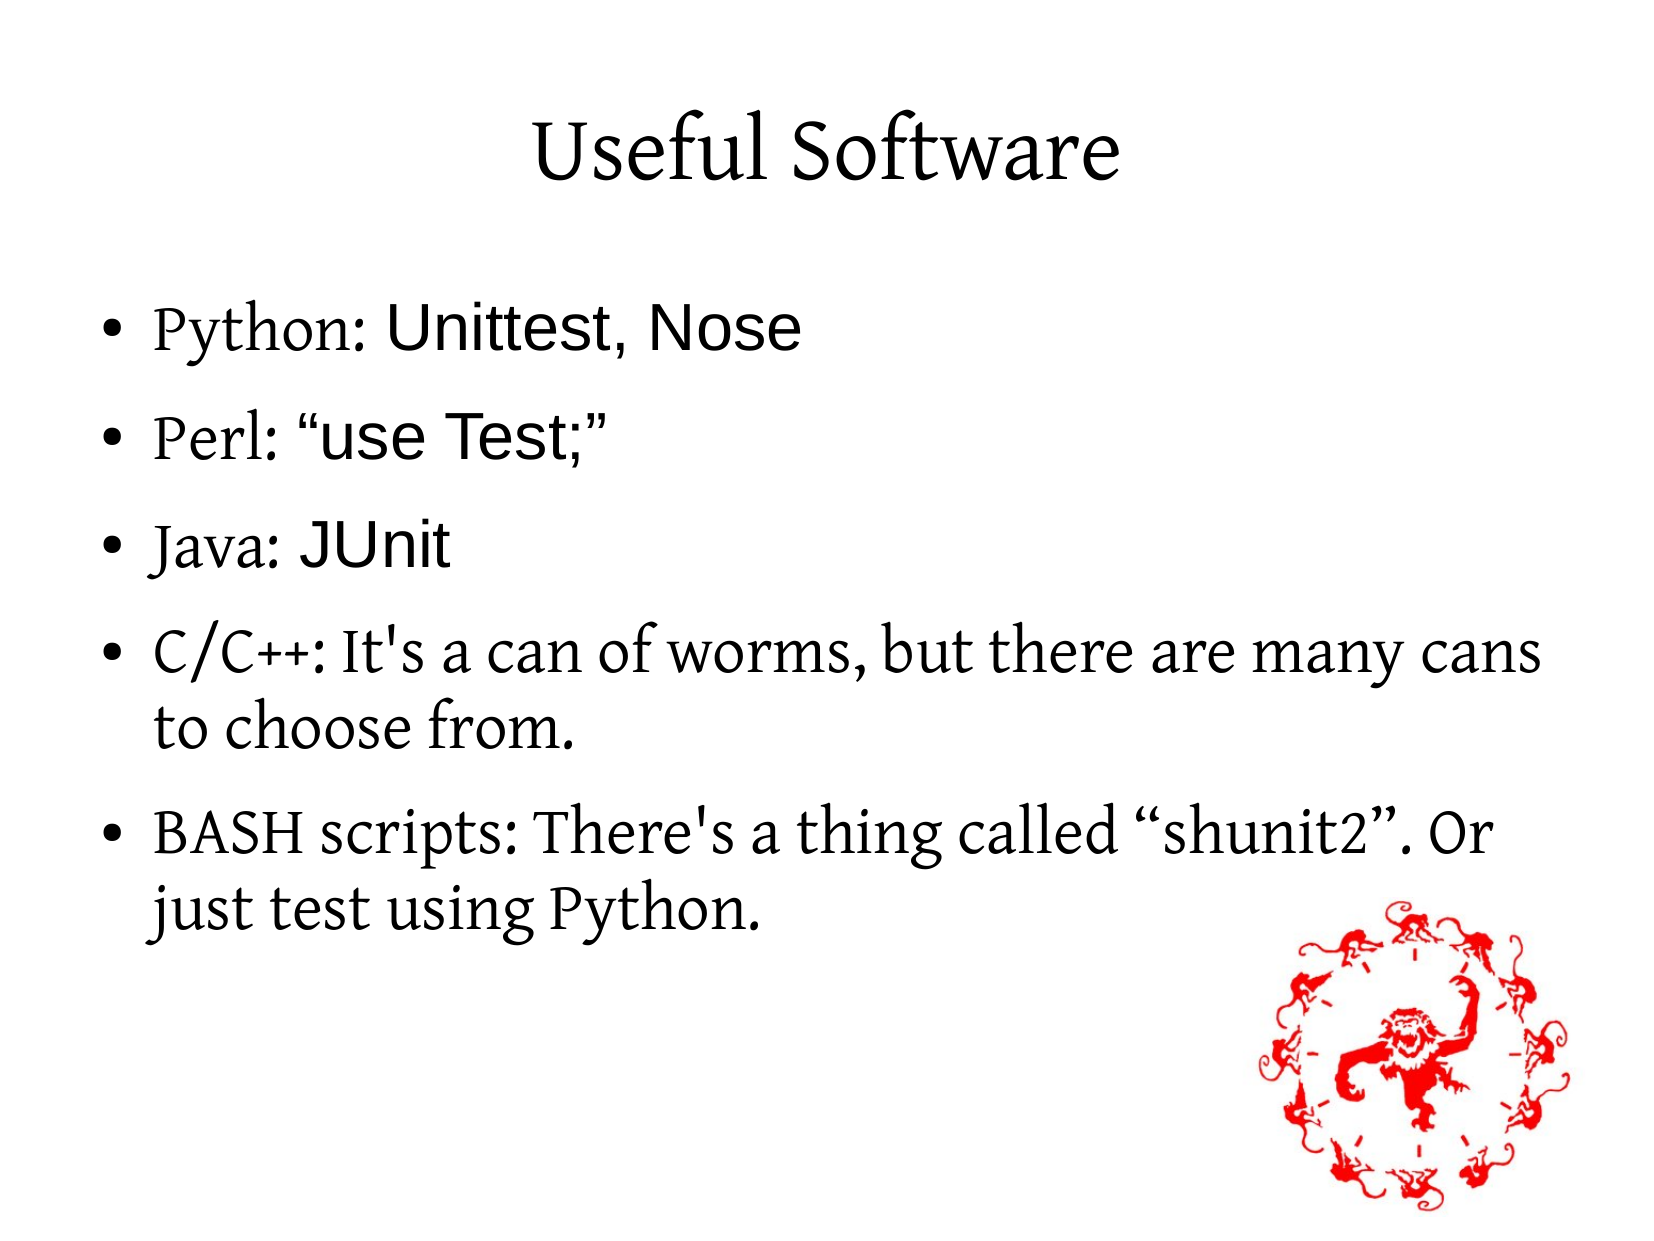

# Useful Software
Python: Unittest, Nose
Perl: “use Test;”
Java: JUnit
C/C++: It's a can of worms, but there are many cans to choose from.
BASH scripts: There's a thing called “shunit2”. Or just test using Python.